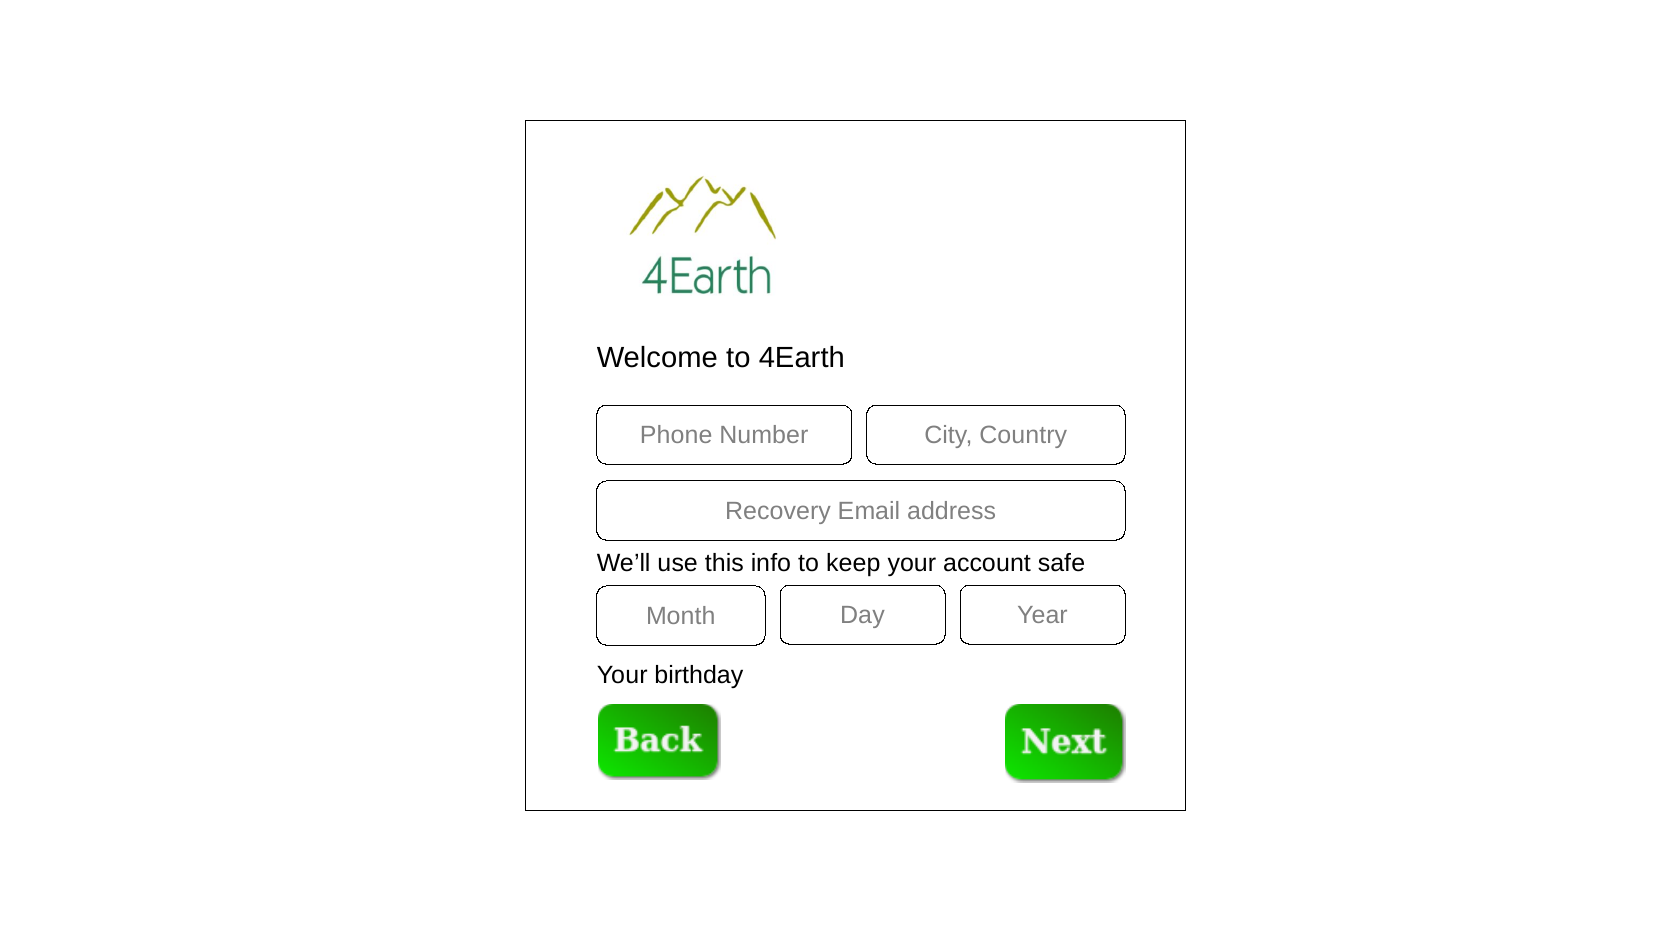

Welcome to 4Earth
Phone Number
City, Country
Recovery Email address
# We’ll use this info to keep your account safe
Day
Year
Month
Your birthday